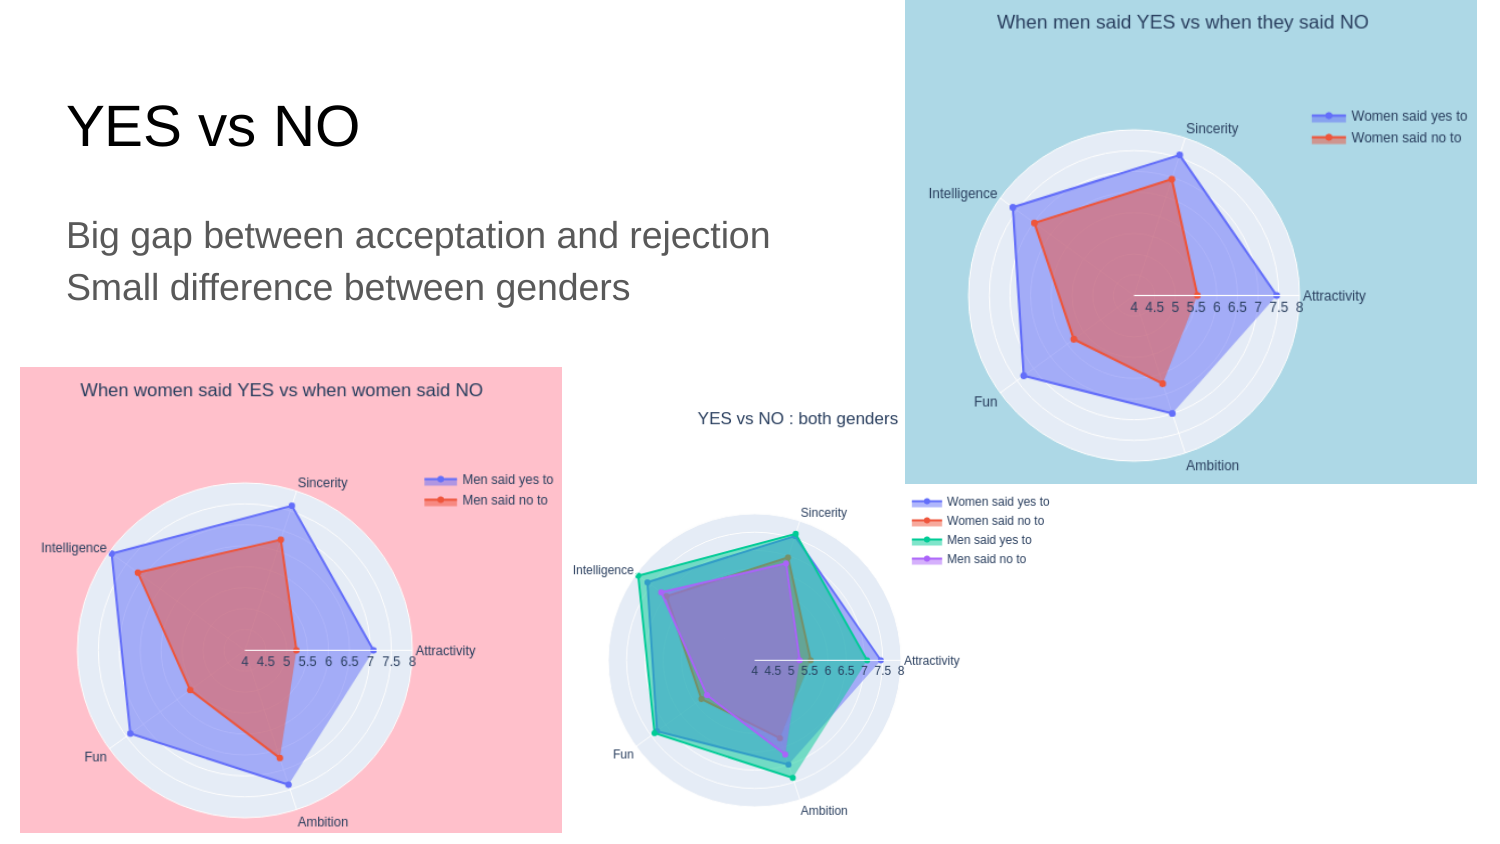

# YES vs NO
Big gap between acceptation and rejection
Small difference between genders